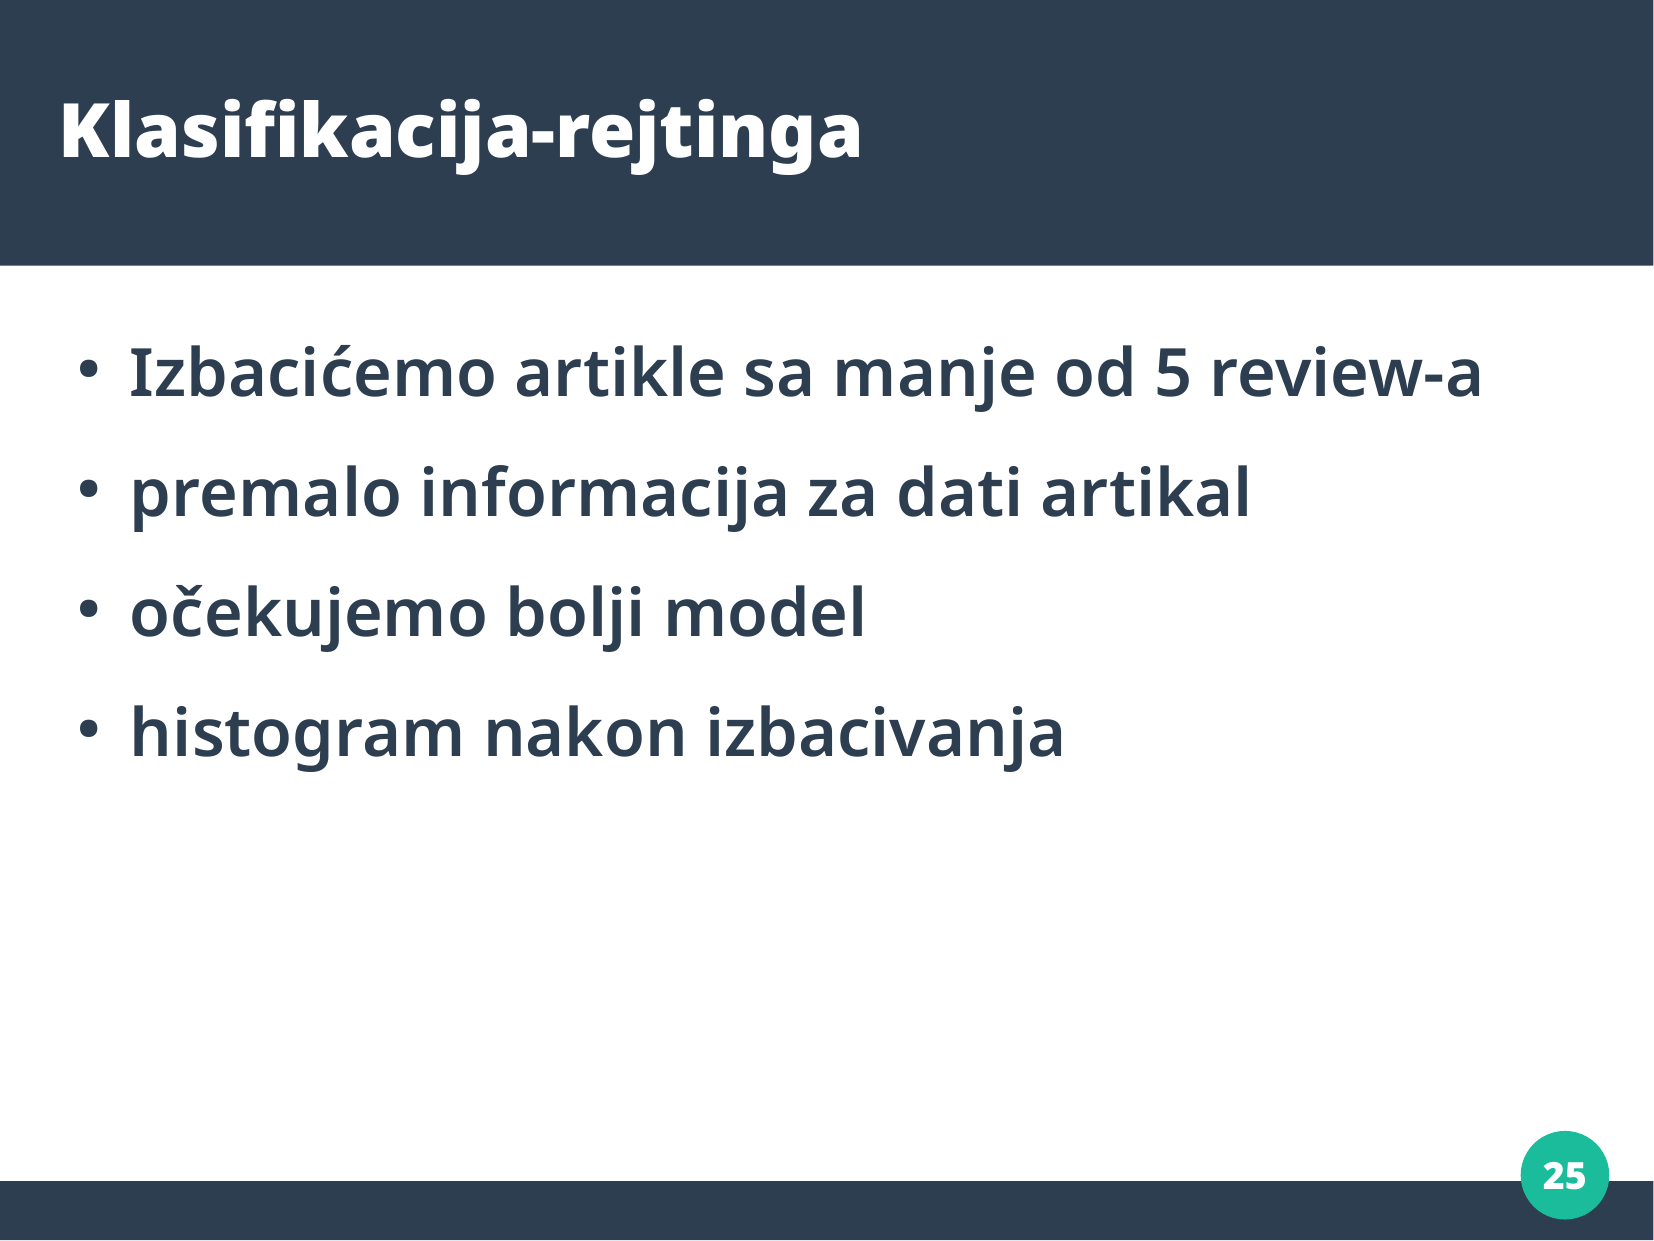

# Klasifikacija-rejtinga
Izbacićemo artikle sa manje od 5 review-a
premalo informacija za dati artikal
očekujemo bolji model
histogram nakon izbacivanja
25